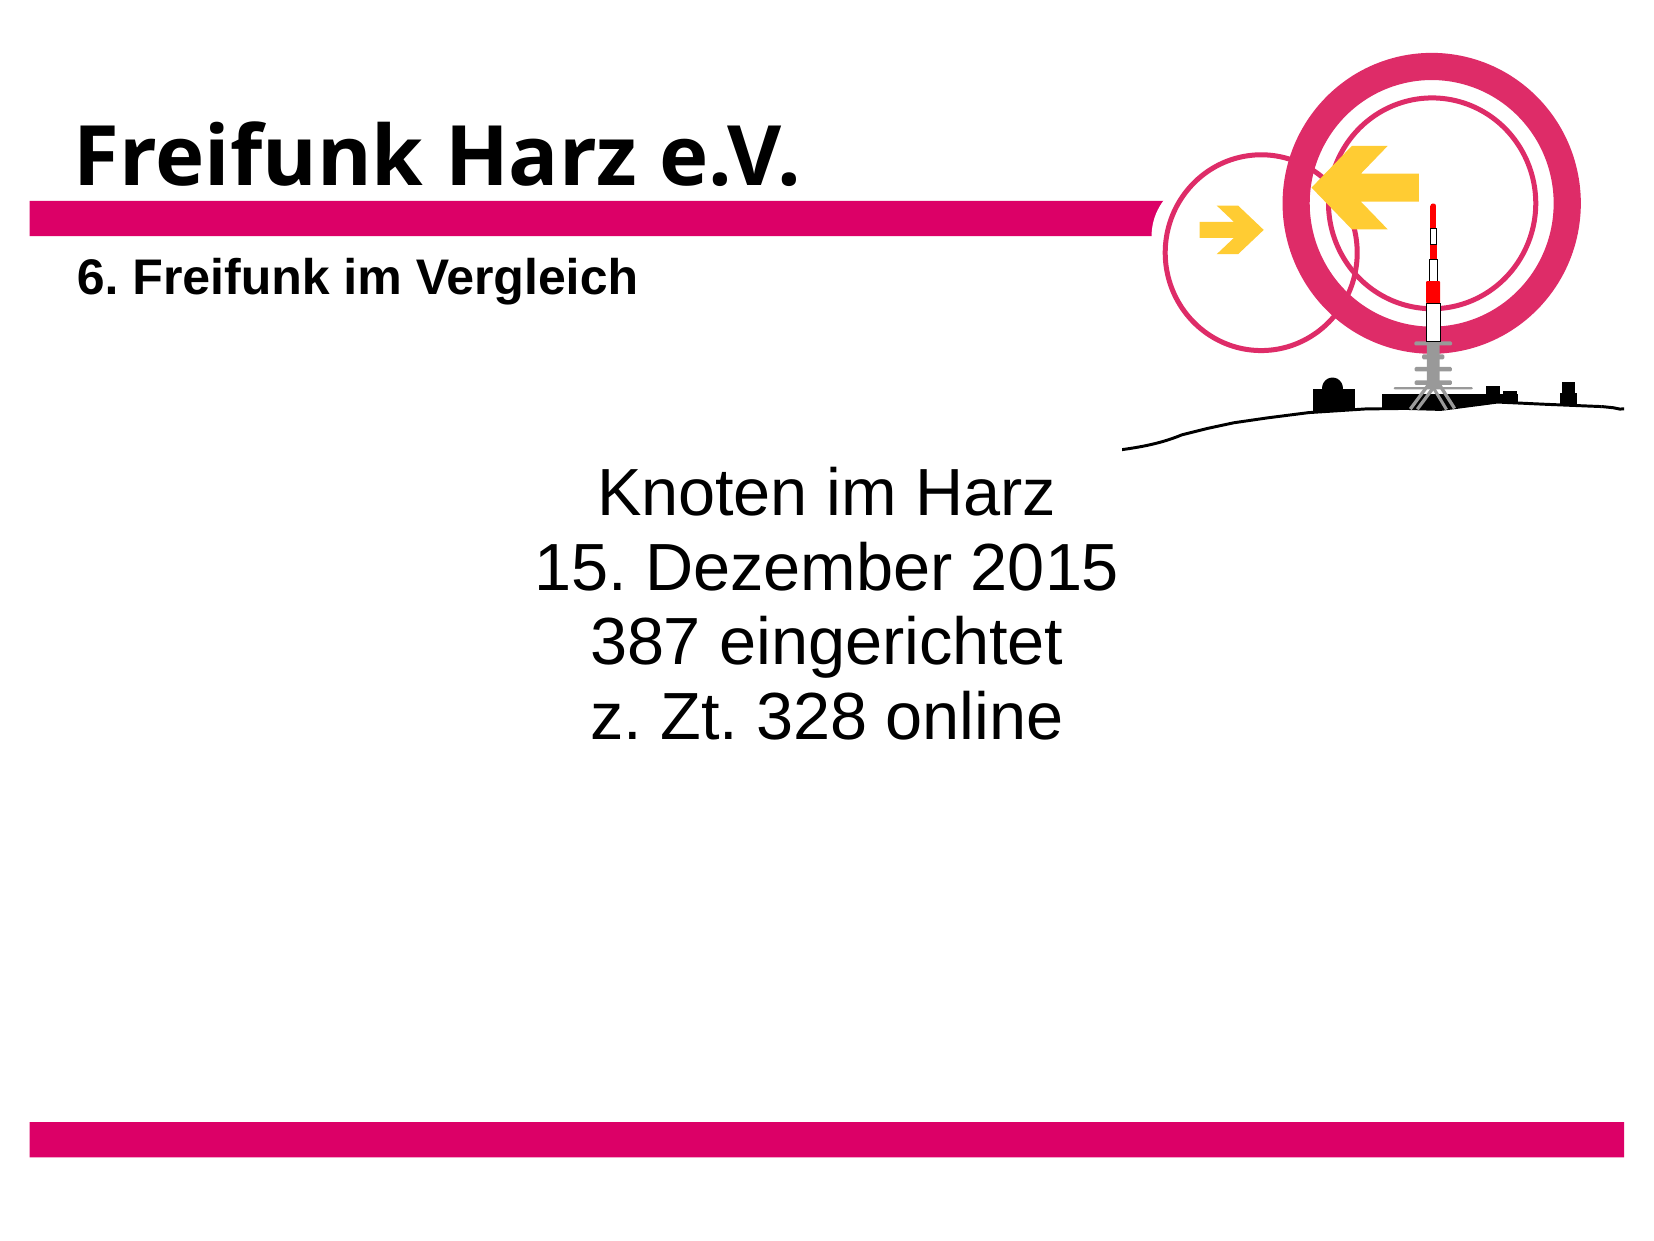

6. Freifunk im Vergleich
# Knoten im Harz
15. Dezember 2015
387 eingerichtet
z. Zt. 328 online